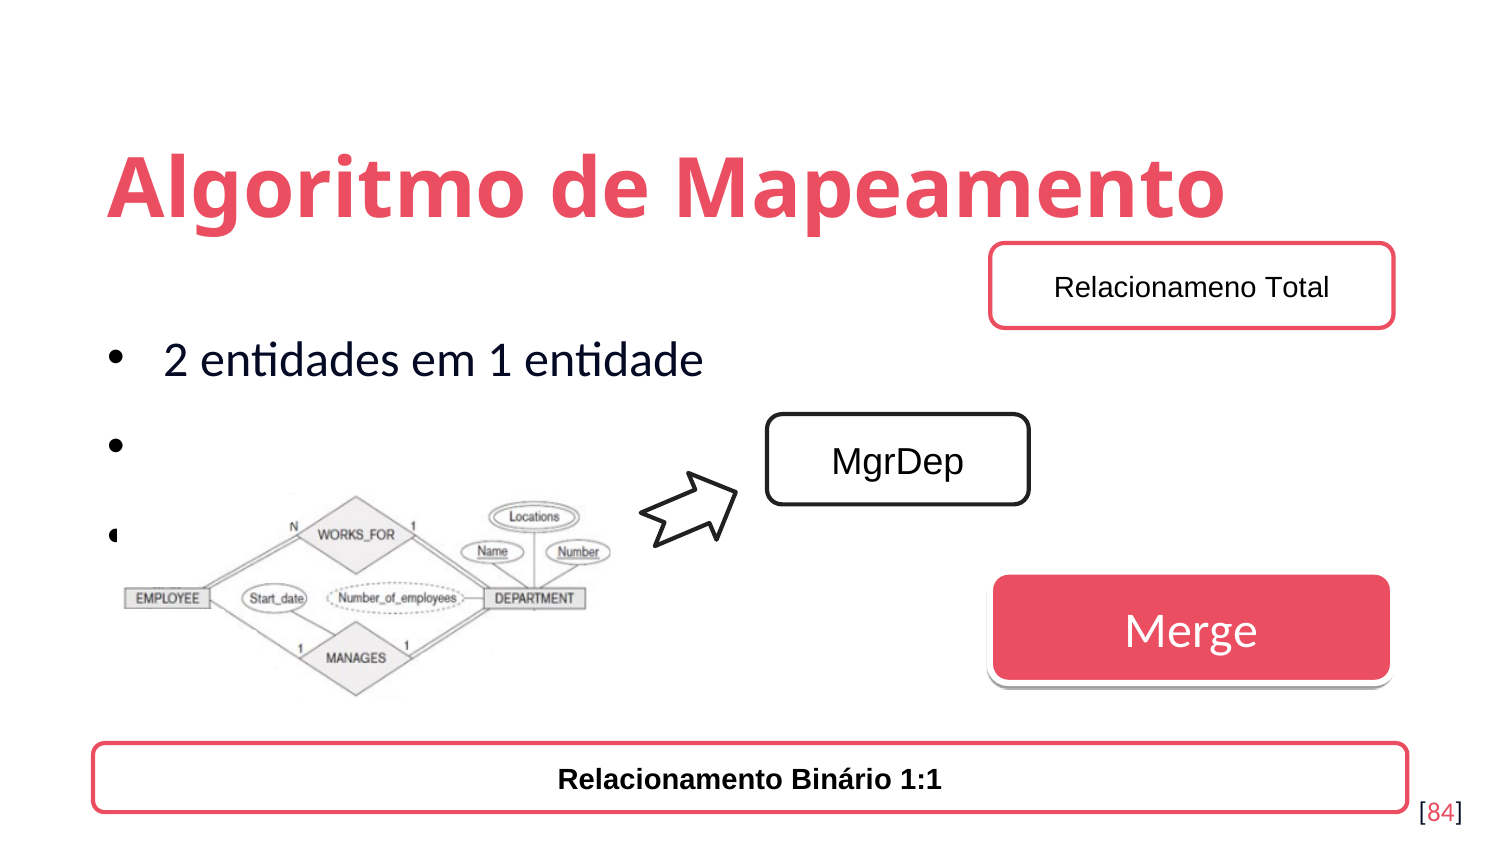

Algoritmo de Mapeamento
2 entidades em 1 entidade
Relacionameno Total
MgrDep
Merge
Relacionamento Binário 1:1